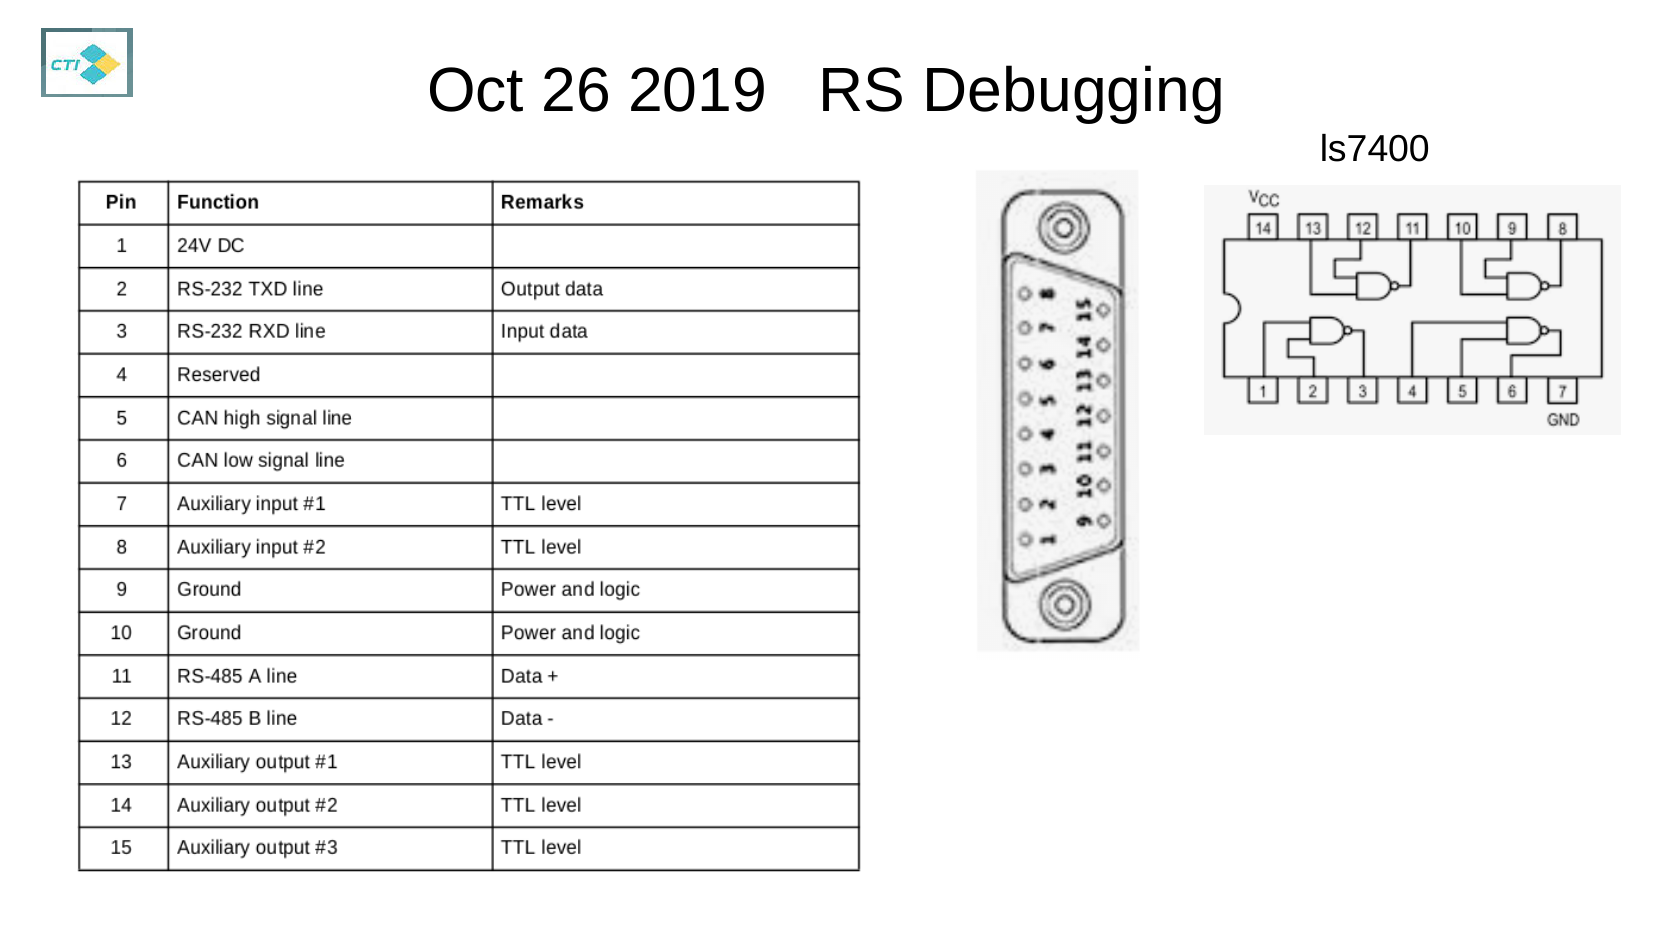

# Oct 26 2019 RS Debugging
ls7400